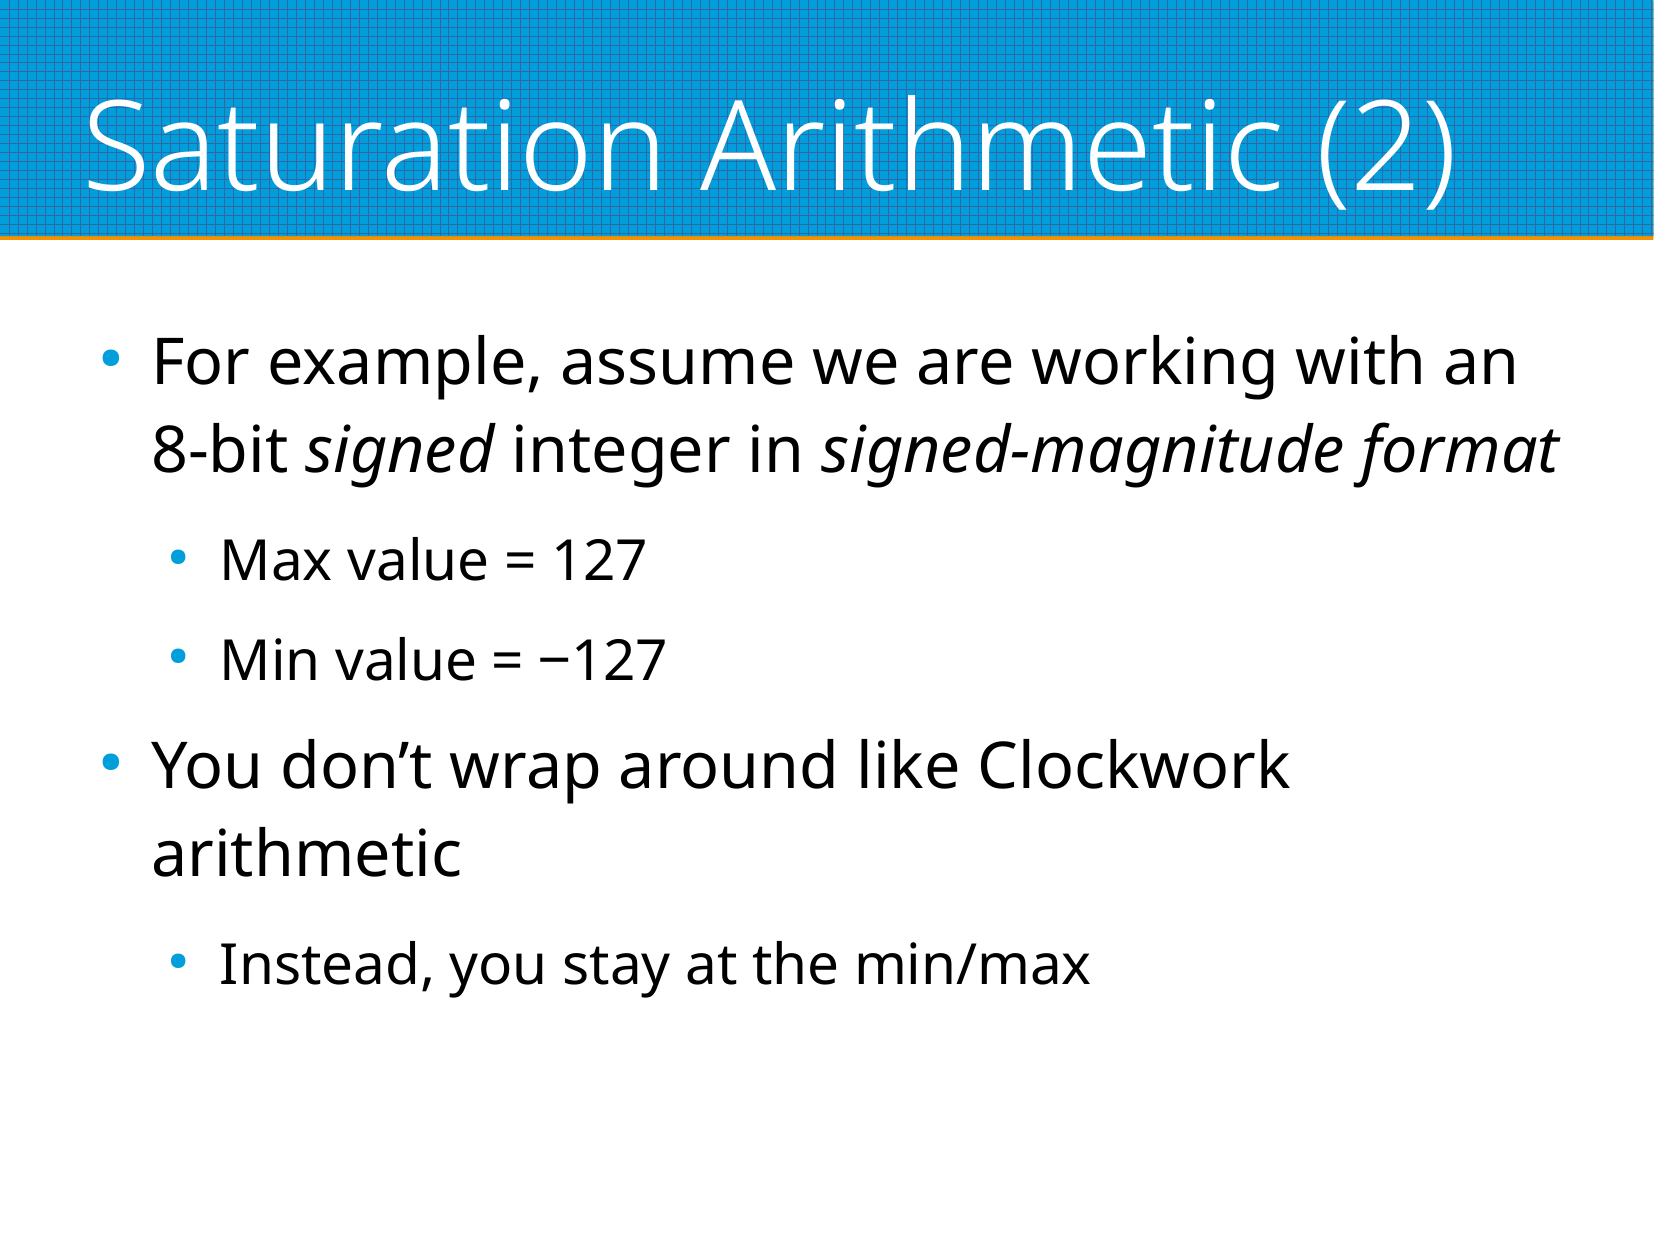

# Saturation Arithmetic (2)
For example, assume we are working with an 8-bit signed integer in signed-magnitude format
Max value = 127
Min value = ‒127
You don’t wrap around like Clockwork arithmetic
Instead, you stay at the min/max